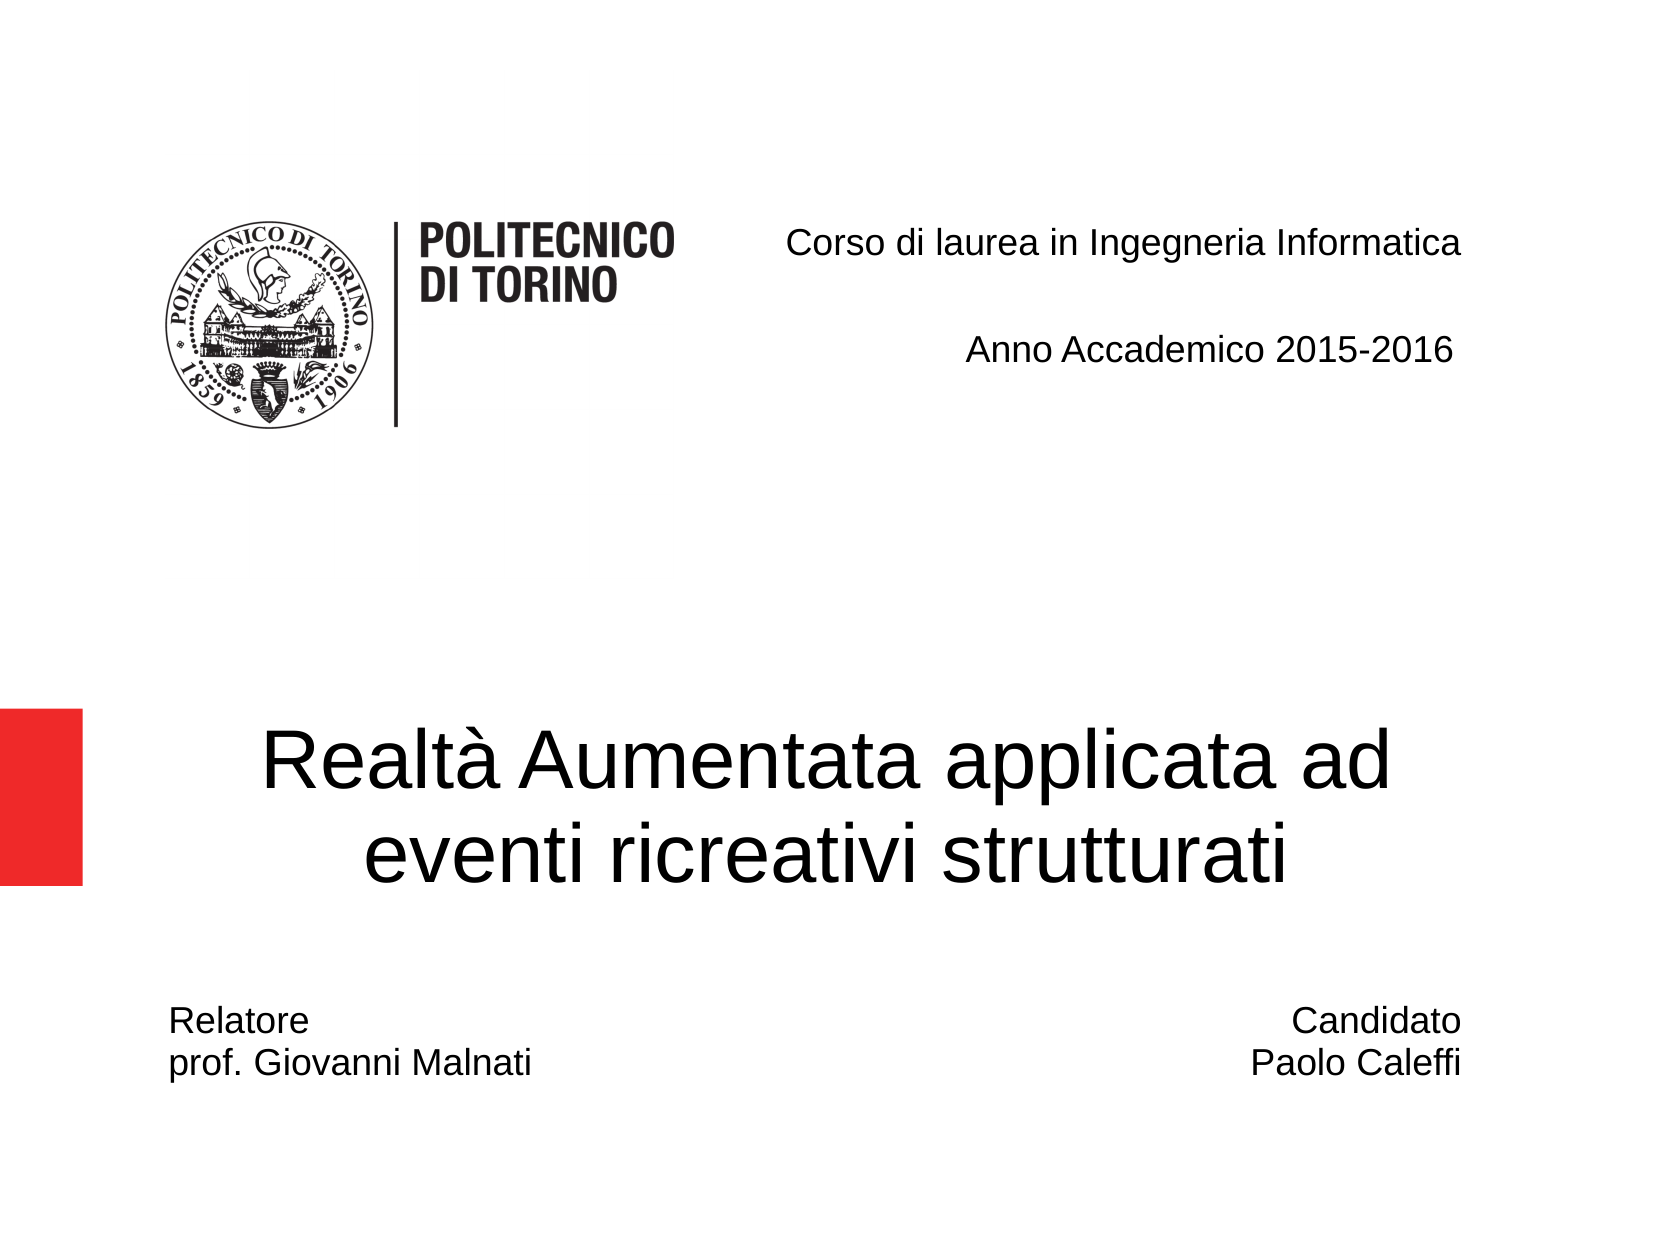

Corso di laurea in Ingegneria Informatica
Anno Accademico 2015-2016
Realtà Aumentata applicata ad eventi ricreativi strutturati
Relatore
prof. Giovanni Malnati
Candidato
Paolo Caleffi